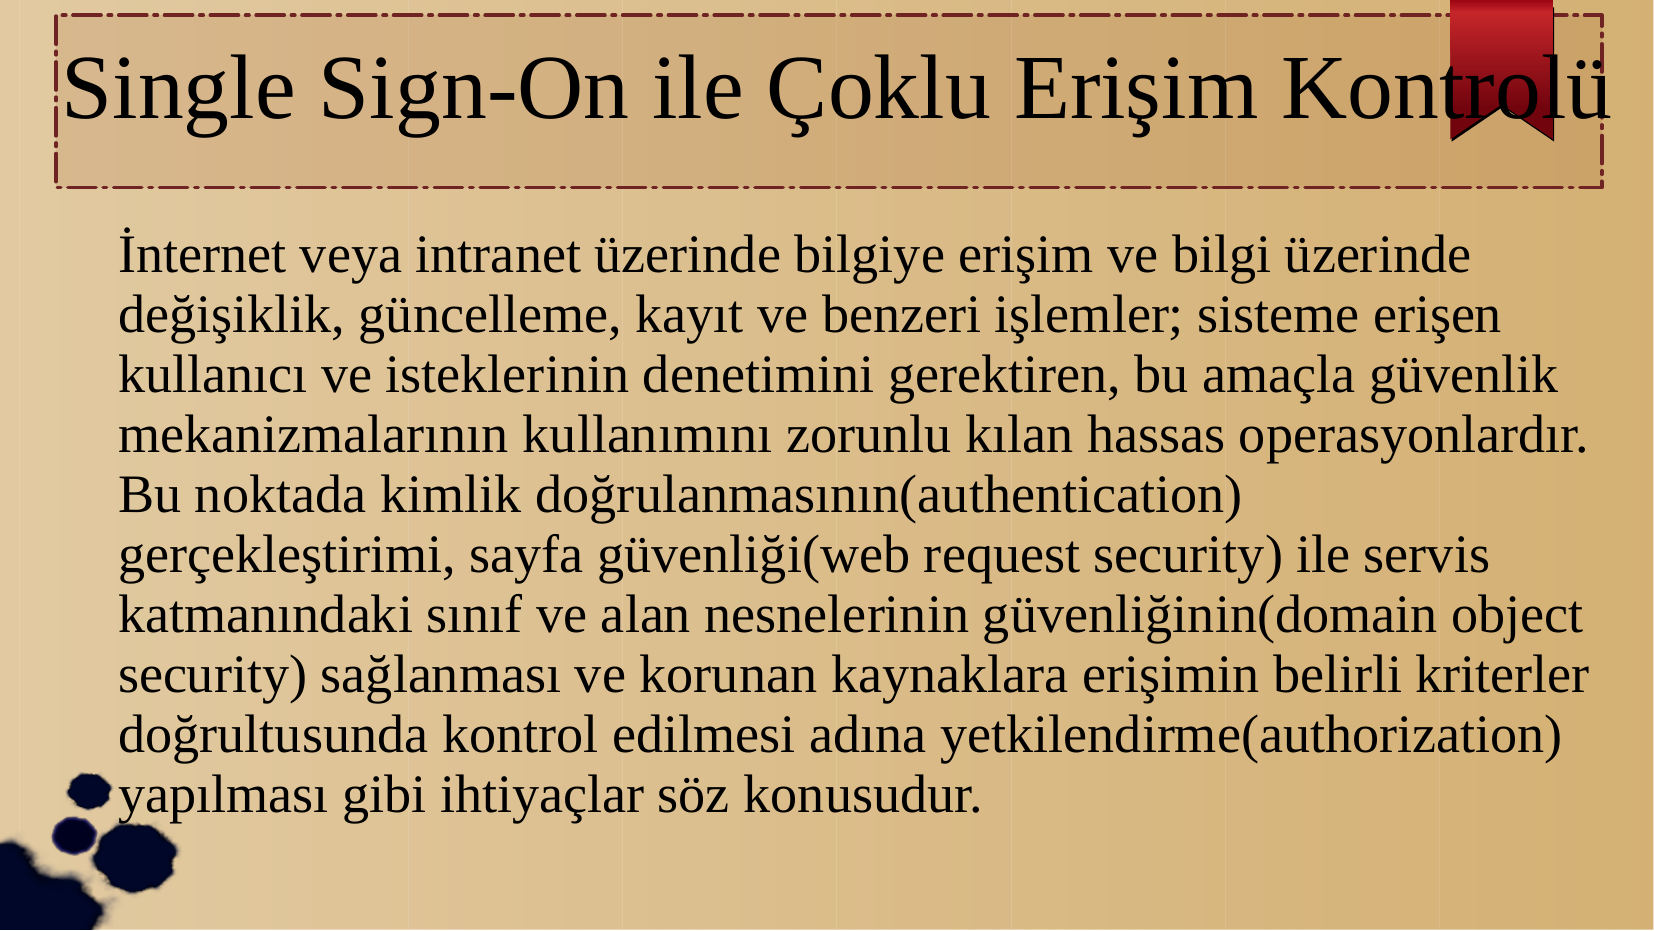

# Single Sign-On ile Çoklu Erişim Kontrolü
İnternet veya intranet üzerinde bilgiye erişim ve bilgi üzerinde değişiklik, güncelleme, kayıt ve benzeri işlemler; sisteme erişen kullanıcı ve isteklerinin denetimini gerektiren, bu amaçla güvenlik mekanizmalarının kullanımını zorunlu kılan hassas operasyonlardır. Bu noktada kimlik doğrulanmasının(authentication) gerçekleştirimi, sayfa güvenliği(web request security) ile servis katmanındaki sınıf ve alan nesnelerinin güvenliğinin(domain object security) sağlanması ve korunan kaynaklara erişimin belirli kriterler doğrultusunda kontrol edilmesi adına yetkilendirme(authorization) yapılması gibi ihtiyaçlar söz konusudur.